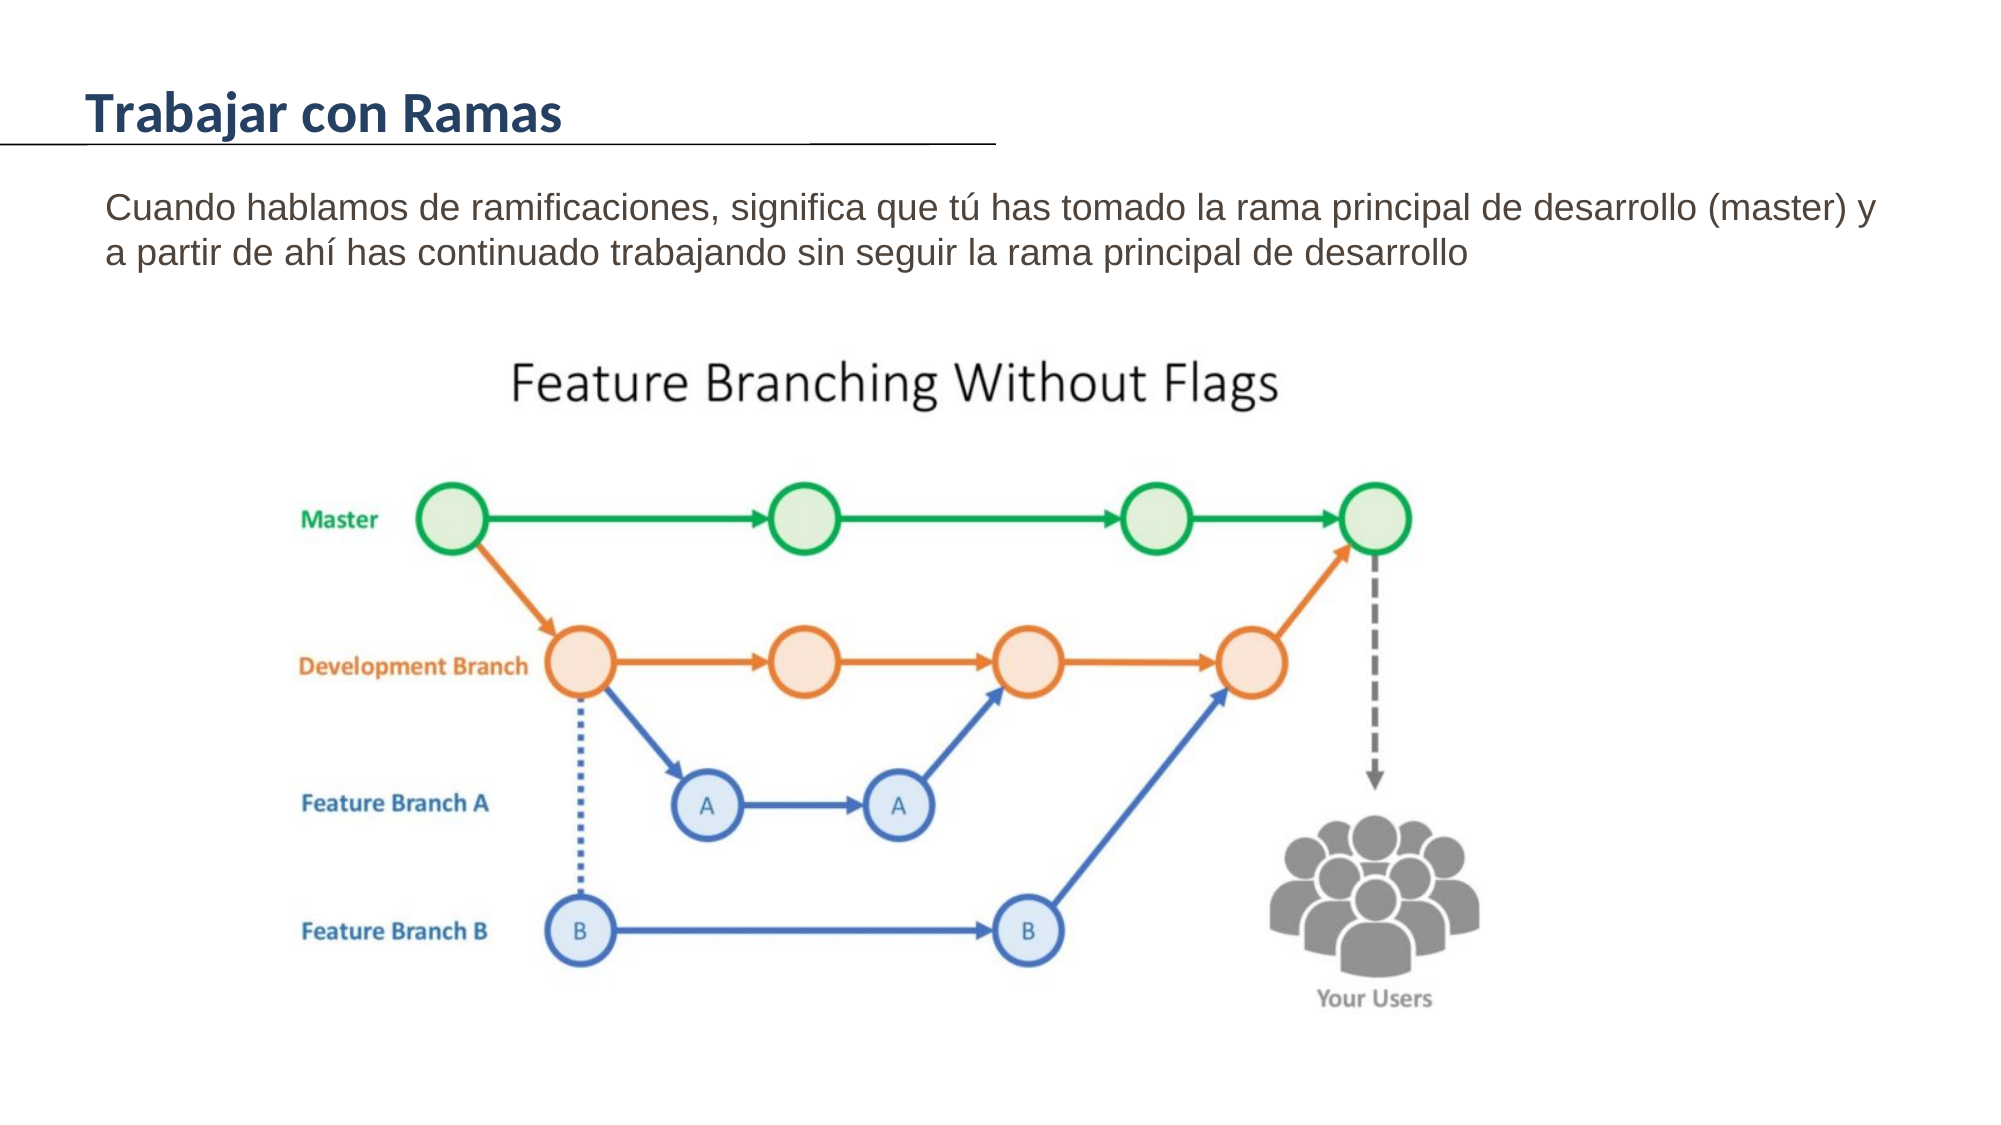

Trabajar con Ramas
Cuando hablamos de ramificaciones, significa que tú has tomado la rama principal de desarrollo (master) y a partir de ahí has continuado trabajando sin seguir la rama principal de desarrollo